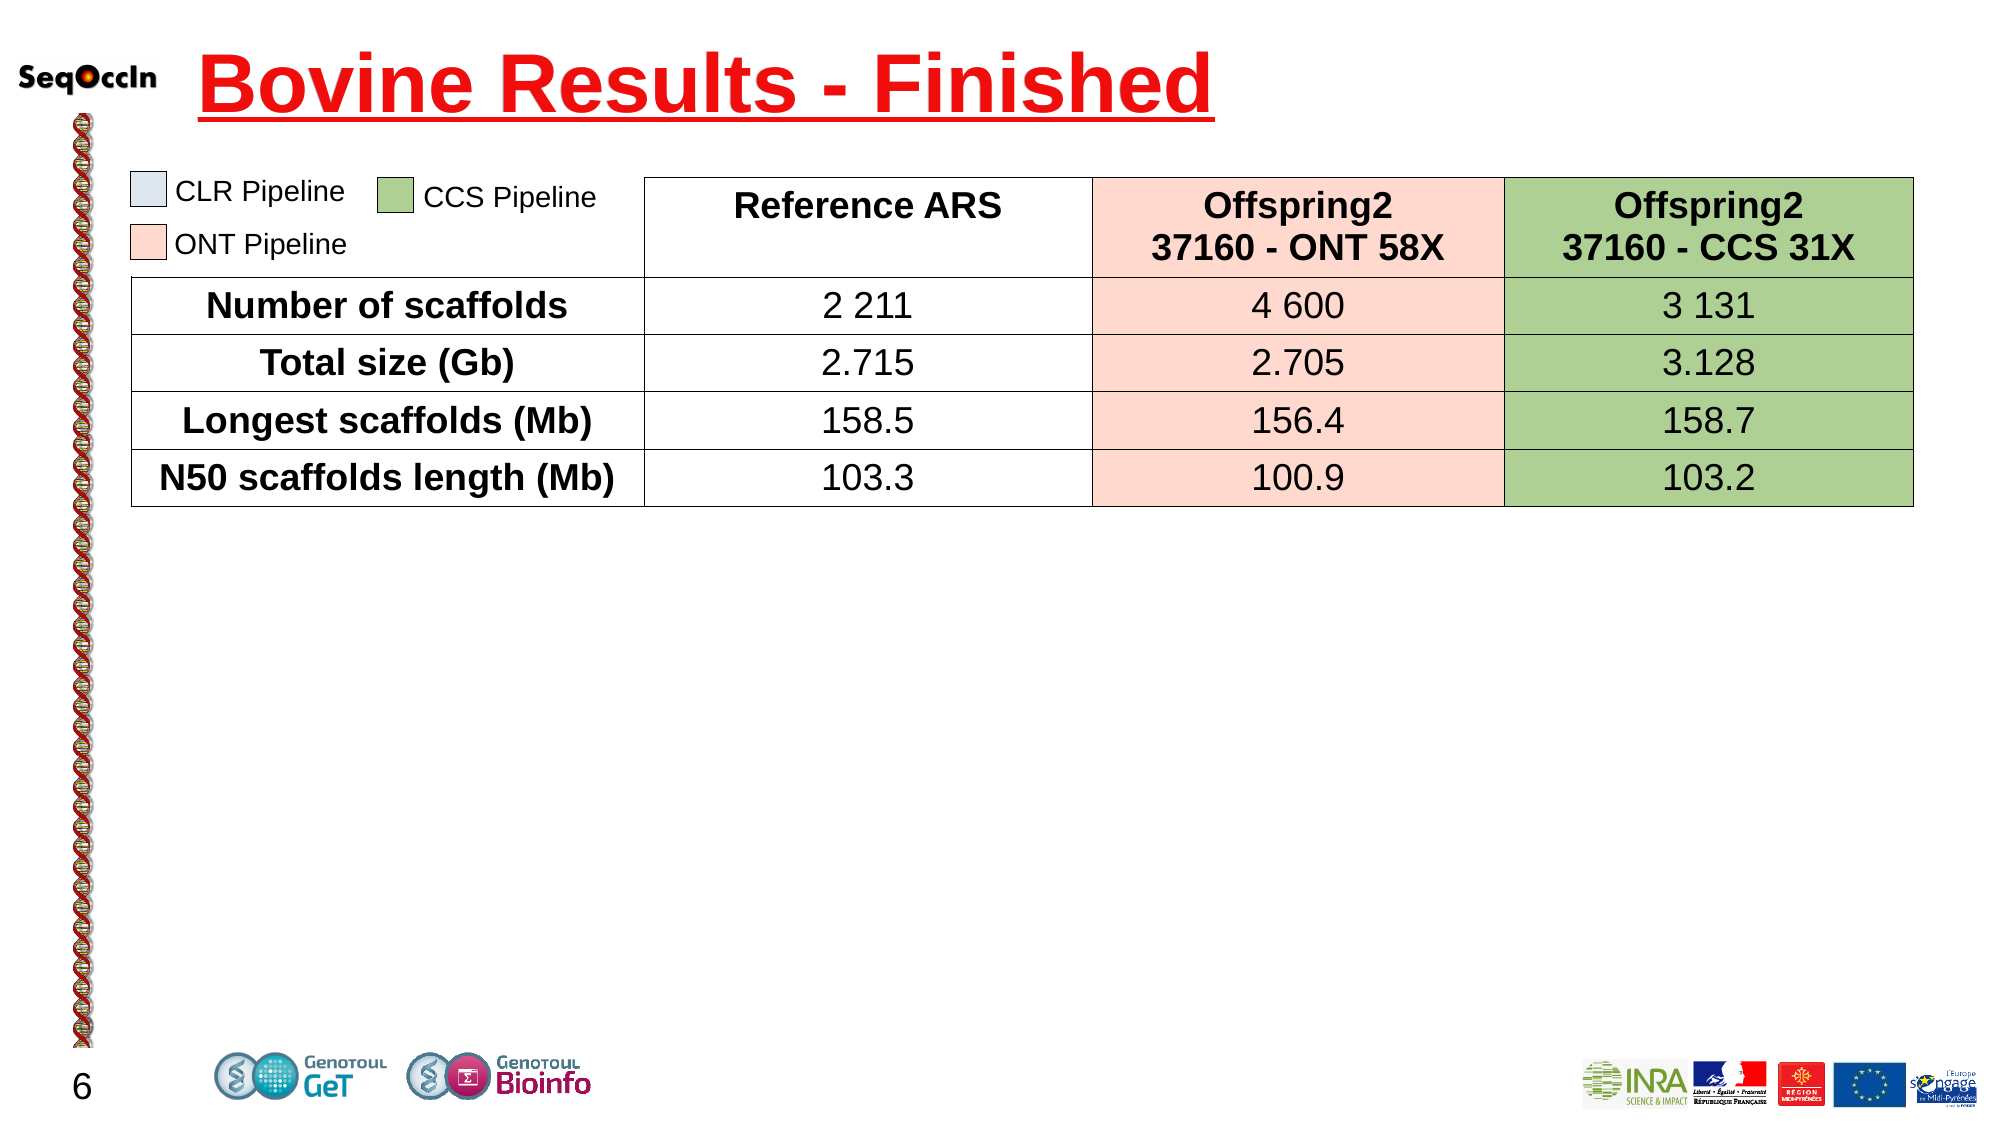

Bovine results - Finished
CLR Pipeline
CCS Pipeline
| | Reference ARS | Offspring2 37160 - ONT 58X | Offspring2 37160 - CCS 31X |
| --- | --- | --- | --- |
| Number of scaffolds | 2 211 | 4 600 | 3 131 |
| Total size (Gb) | 2.715 | 2.705 | 3.128 |
| Longest scaffolds (Mb) | 158.5 | 156.4 | 158.7 |
| N50 scaffolds length (Mb) | 103.3 | 100.9 | 103.2 |
ONT Pipeline